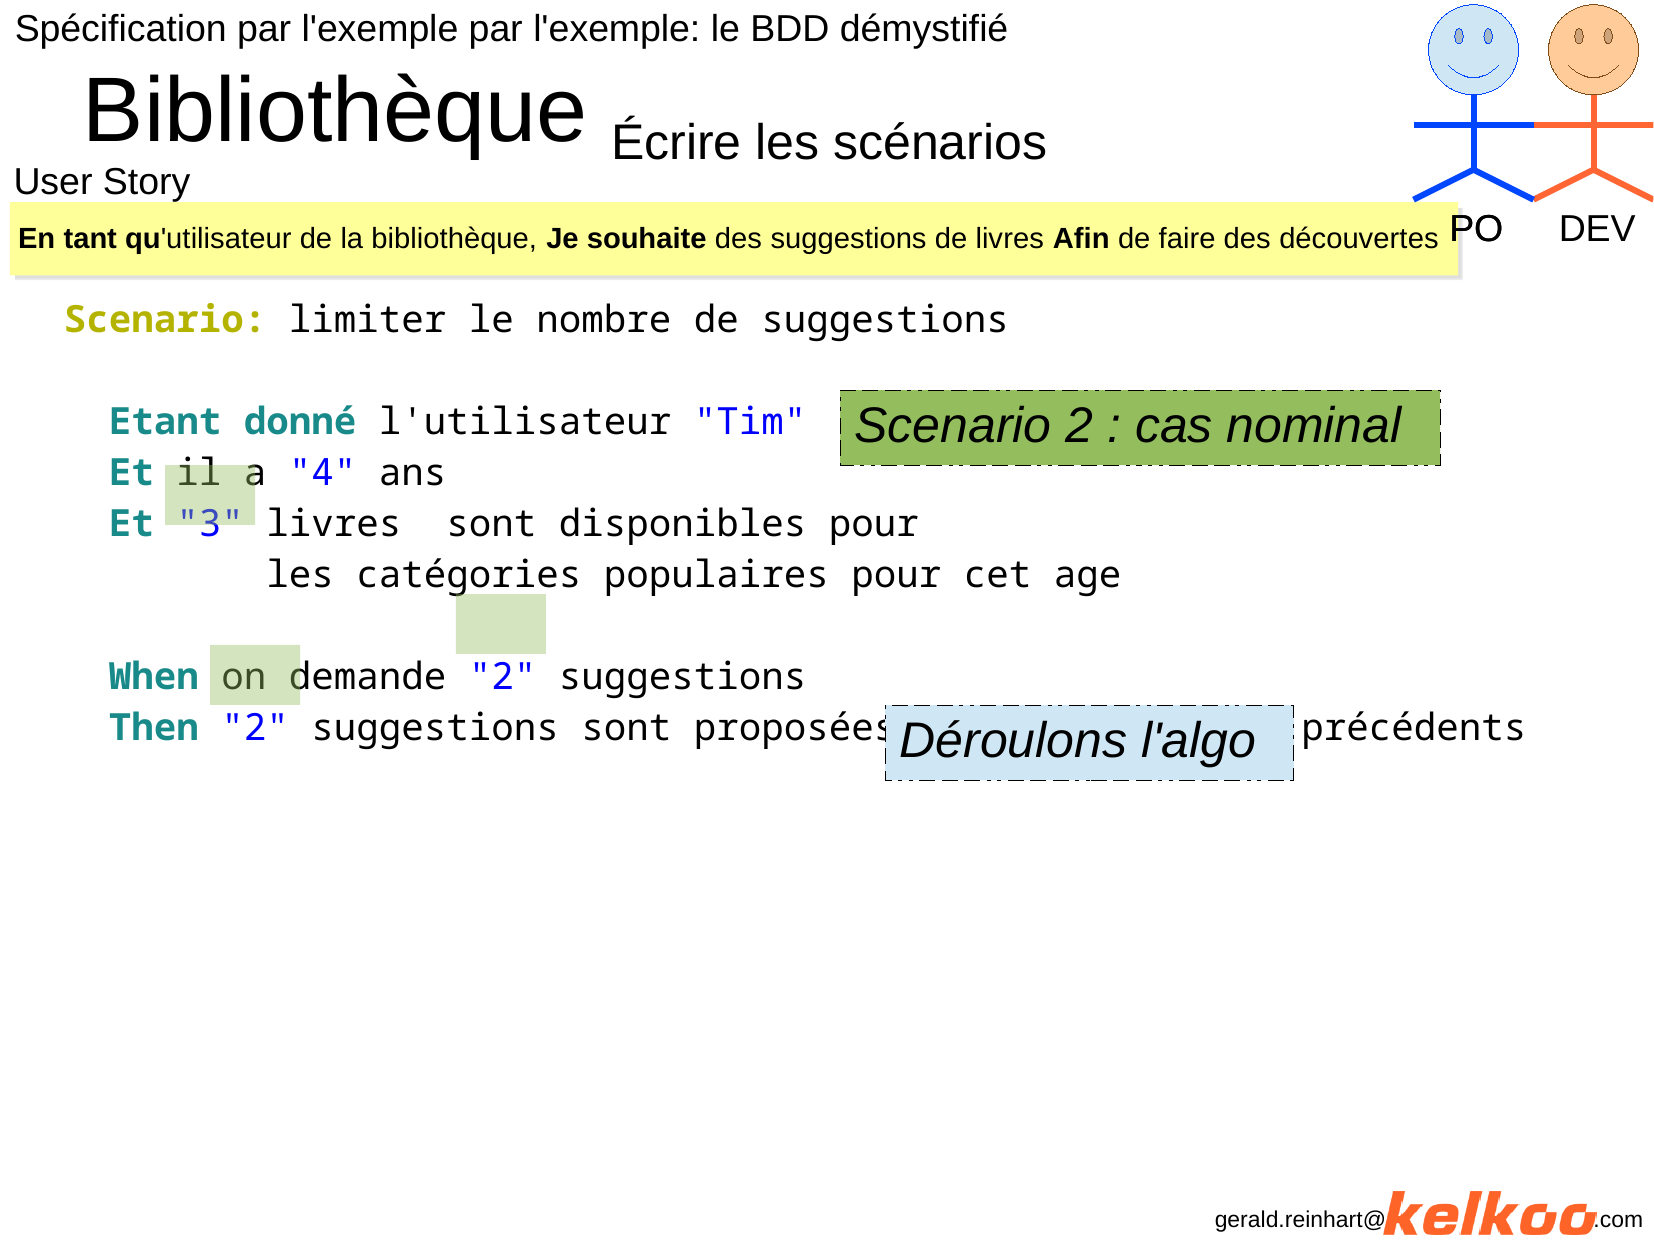

Spécification par l'exemple par l'exemple: le BDD démystifié
Bibliothèque
Écrire les scénarios
 PO
 PO
 DEV
User Story
 En tant qu'utilisateur de la bibliothèque, Je souhaite des suggestions de livres Afin de faire des découvertes
 Scenario: limiter le nombre de suggestions
 Etant donné l'utilisateur "Tim"
 Et il a "4" ans
 Et "3" livres sont disponibles pour
 les catégories populaires pour cet age
 When on demande "2" suggestions
 Then "2" suggestions sont proposées parmi les livres précédents
Scenario 2 : cas nominal
Déroulons l'algo
 gerald.reinhart@ .com